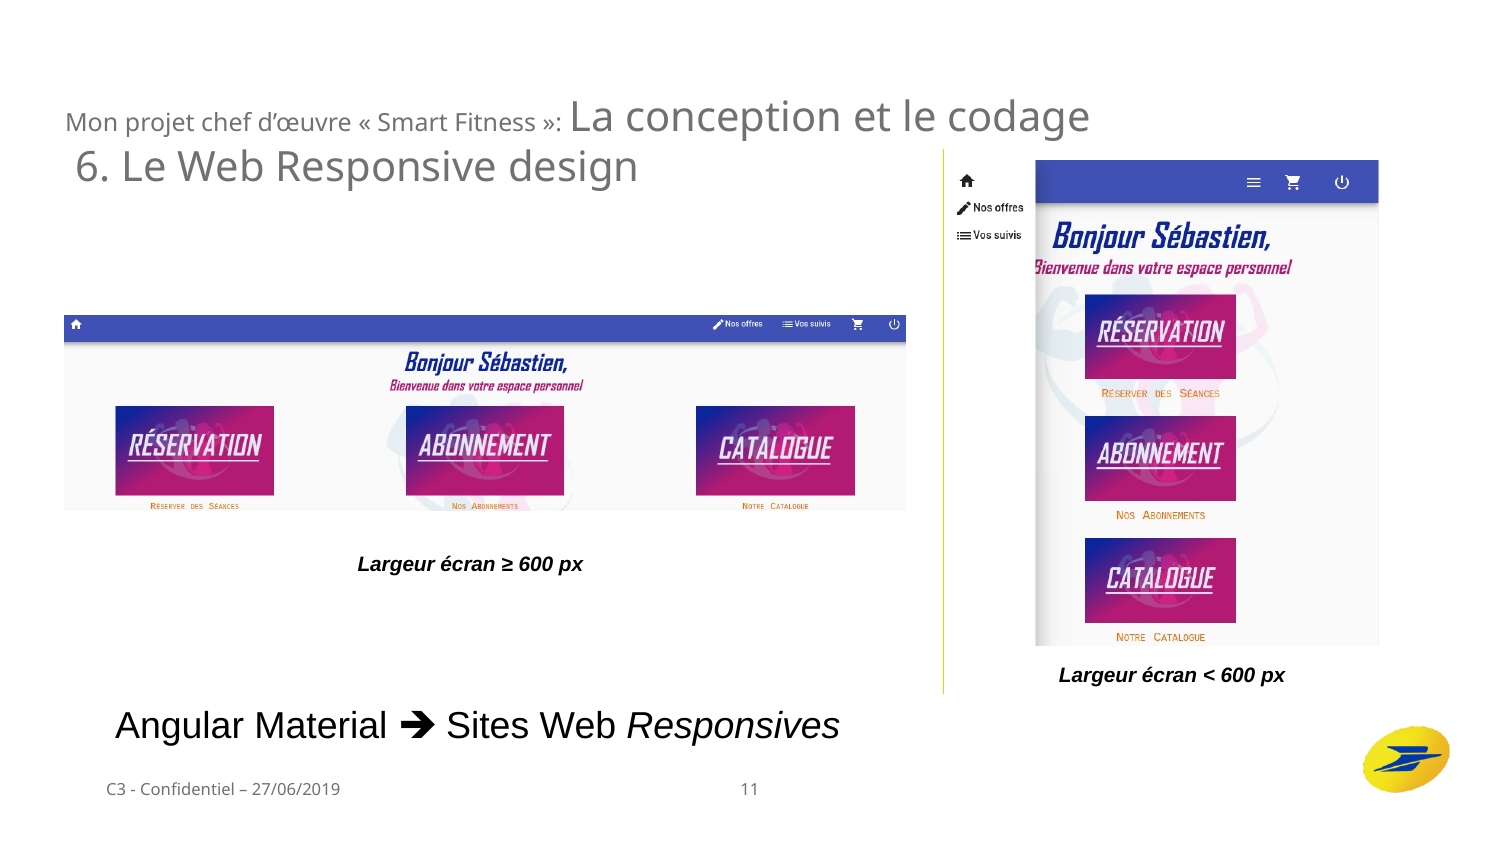

# Mon projet chef d’œuvre « Smart Fitness »: La conception et le codage 6. Le Web Responsive design
Largeur écran ≥ 600 px
Largeur écran < 600 px
Angular Material  Sites Web Responsives